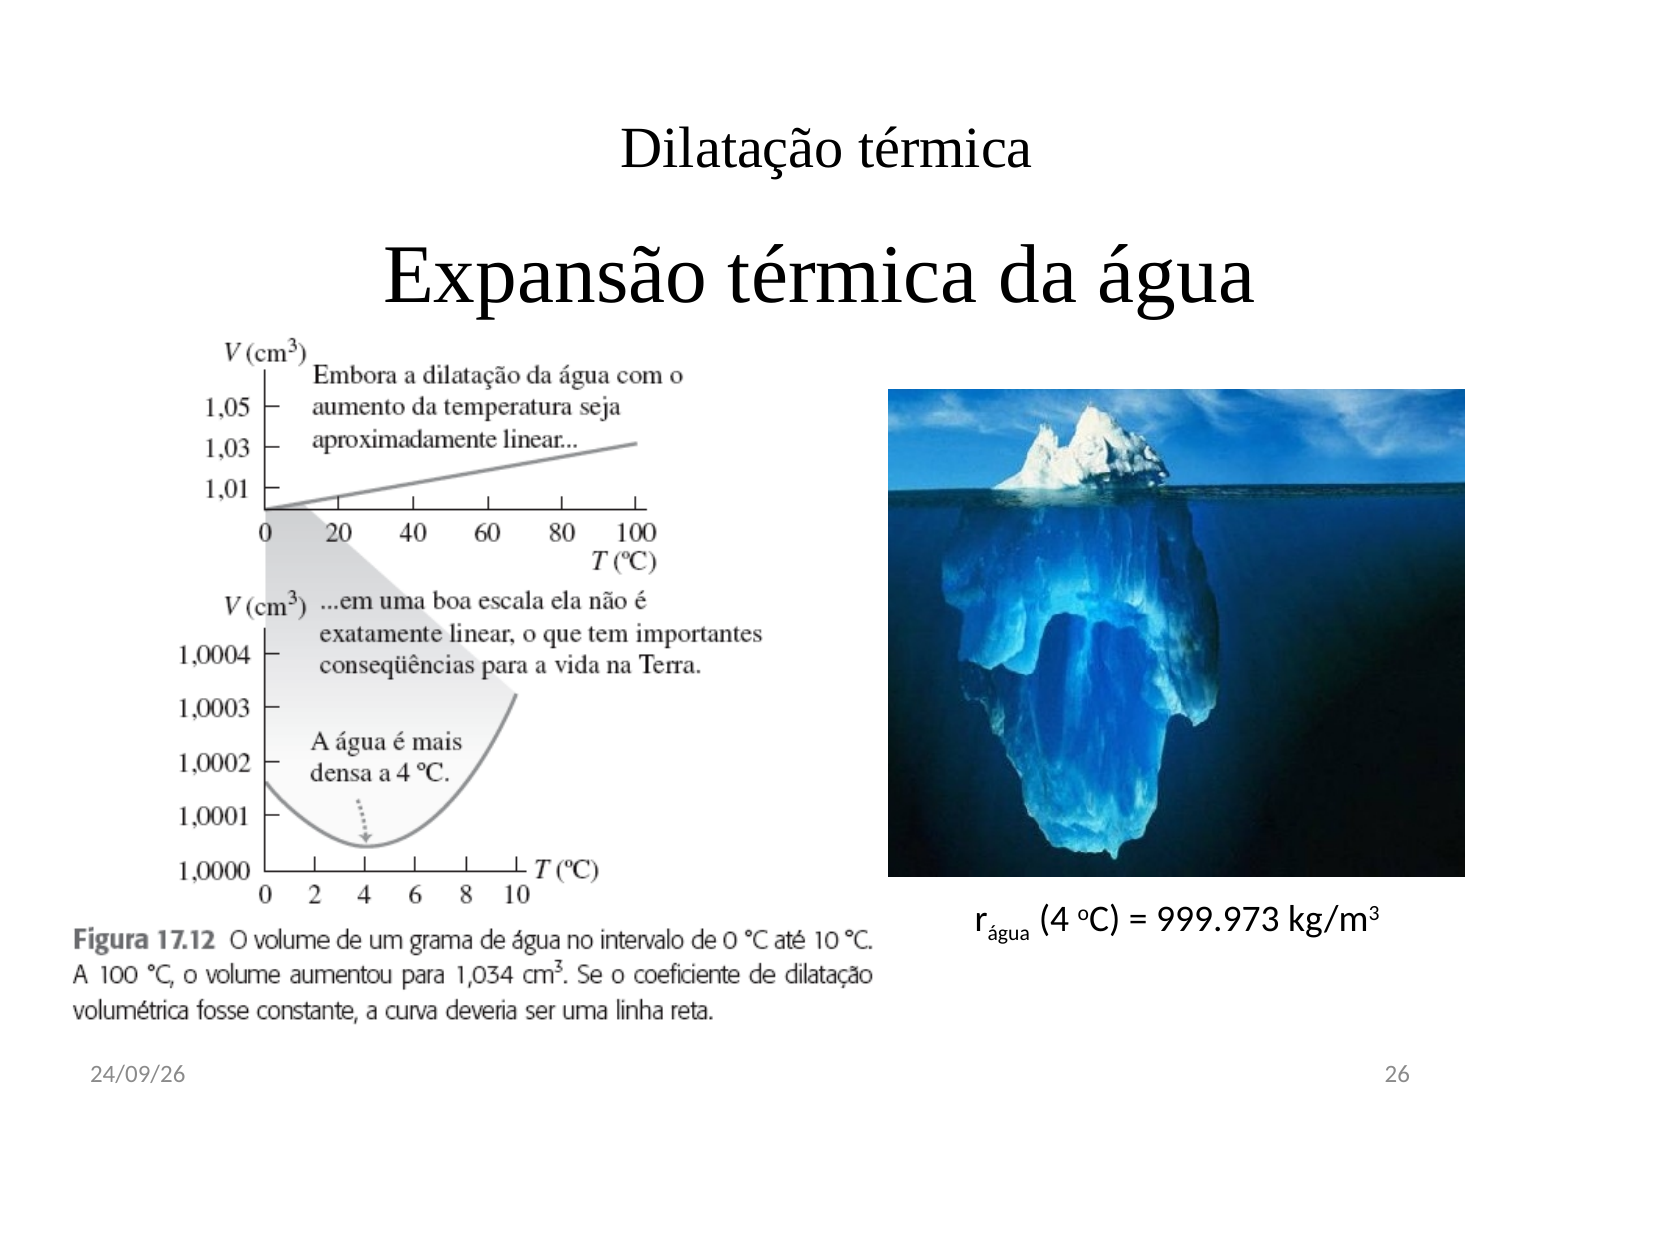

Dilatação térmica
Expansão térmica da água
rágua (4 oC) = 999.973 kg/m3